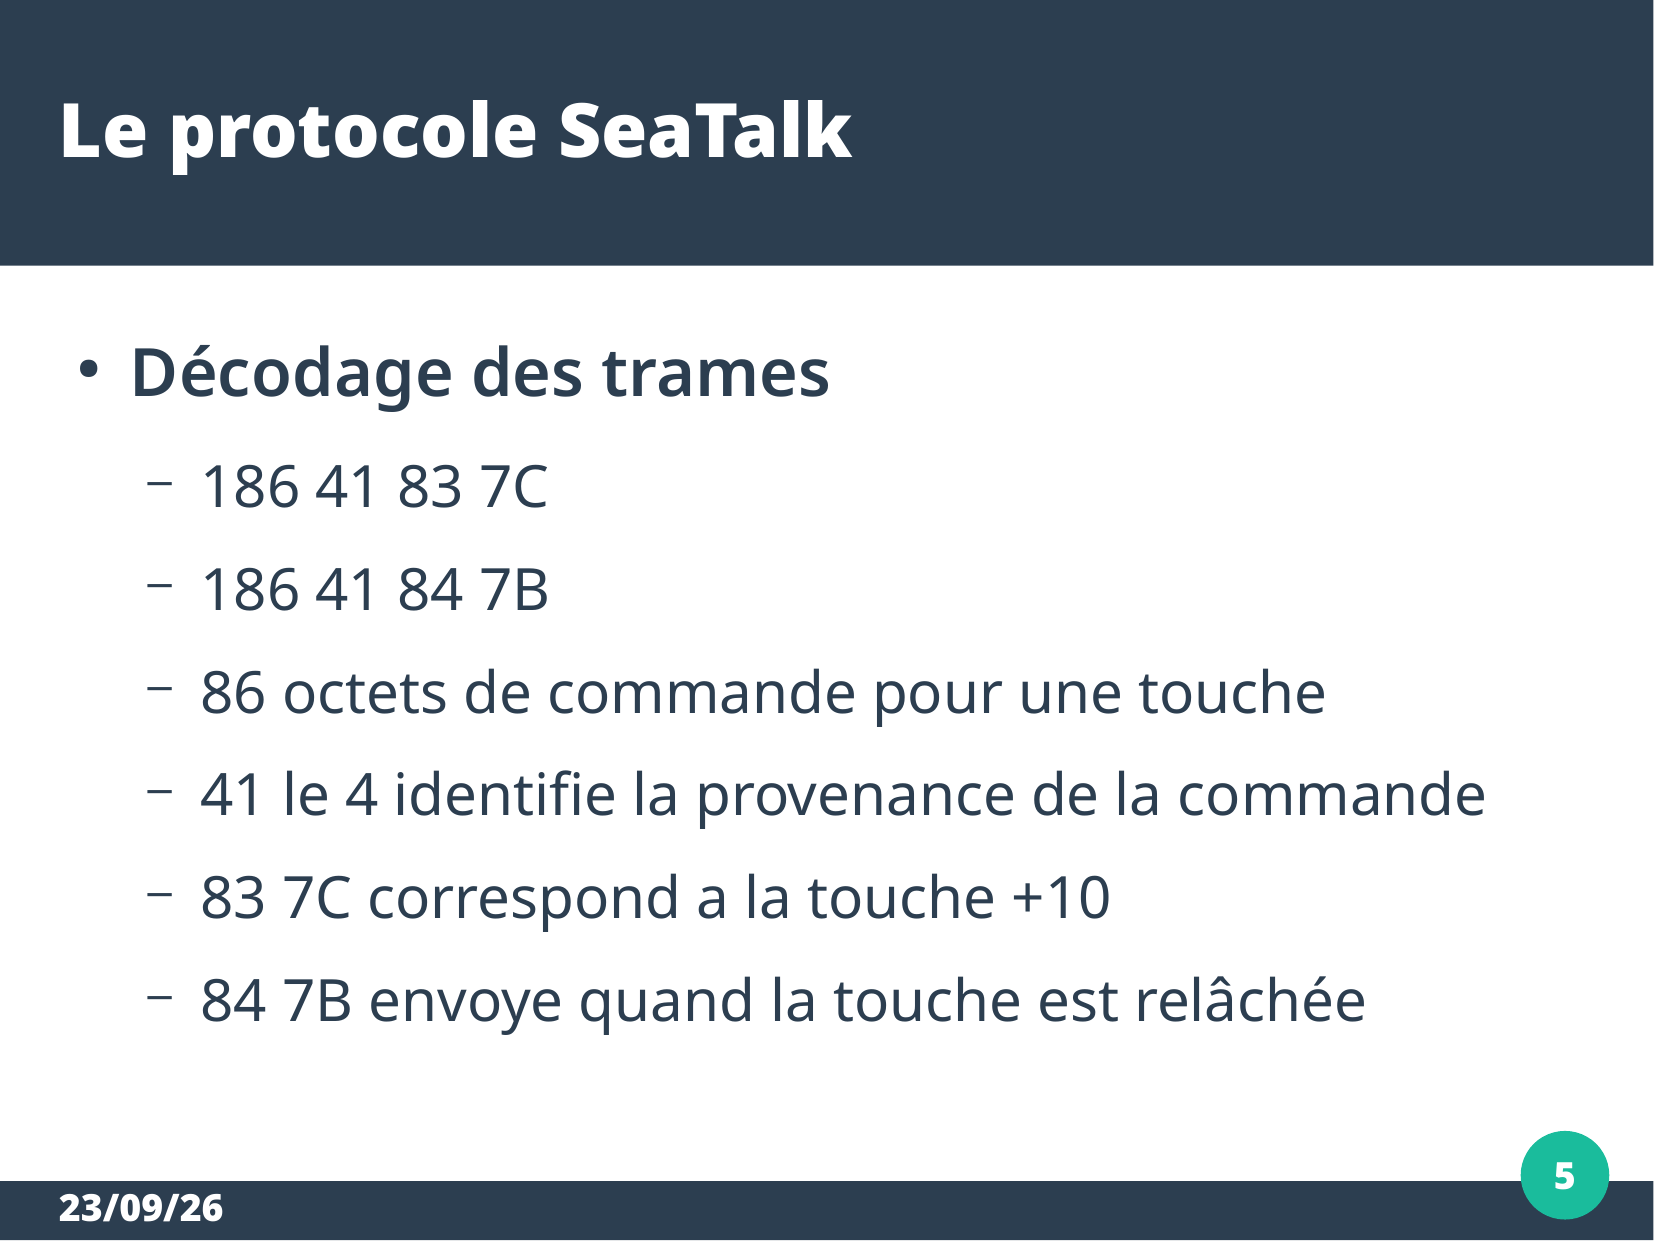

# Le protocole SeaTalk
Décodage des trames
186 41 83 7C
186 41 84 7B
86 octets de commande pour une touche
41 le 4 identifie la provenance de la commande
83 7C correspond a la touche +10
84 7B envoye quand la touche est relâchée
5